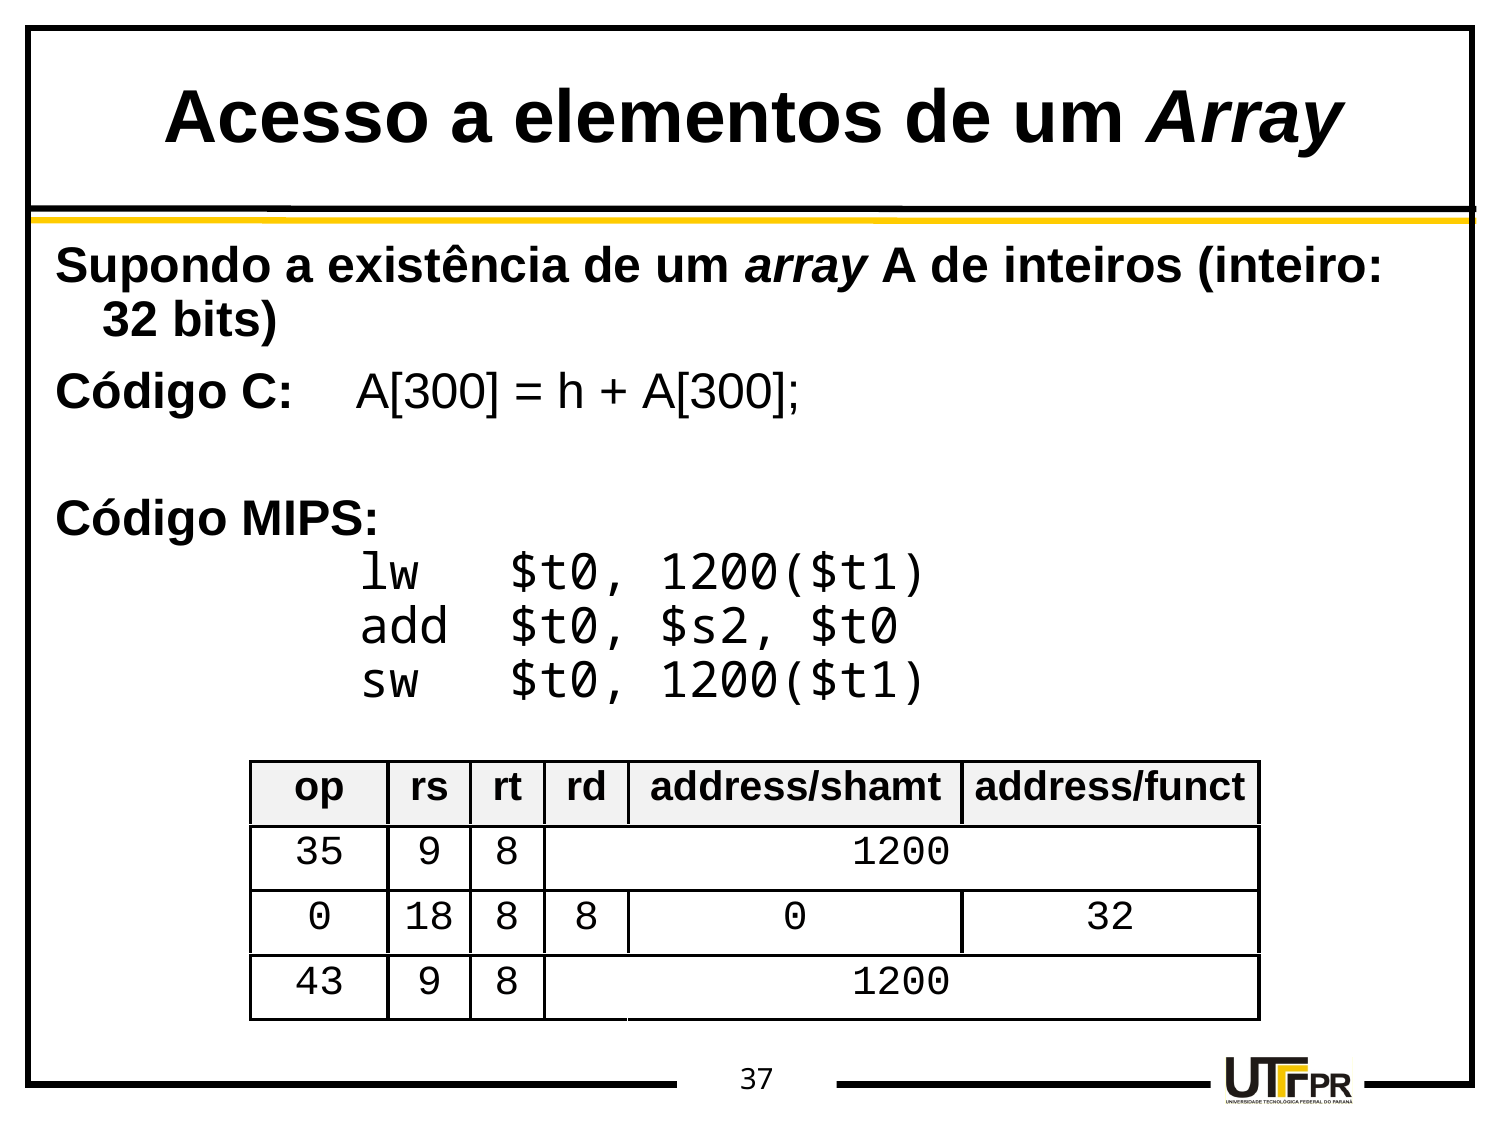

Acesso a elementos de um Array
# Supondo a existência de um array A de inteiros (inteiro: 32 bits)
Código C:	A[300] = h + A[300];
Código MIPS:
		lw $t0, 1200($t1)
		add $t0, $s2, $t0
		sw $t0, 1200($t1)